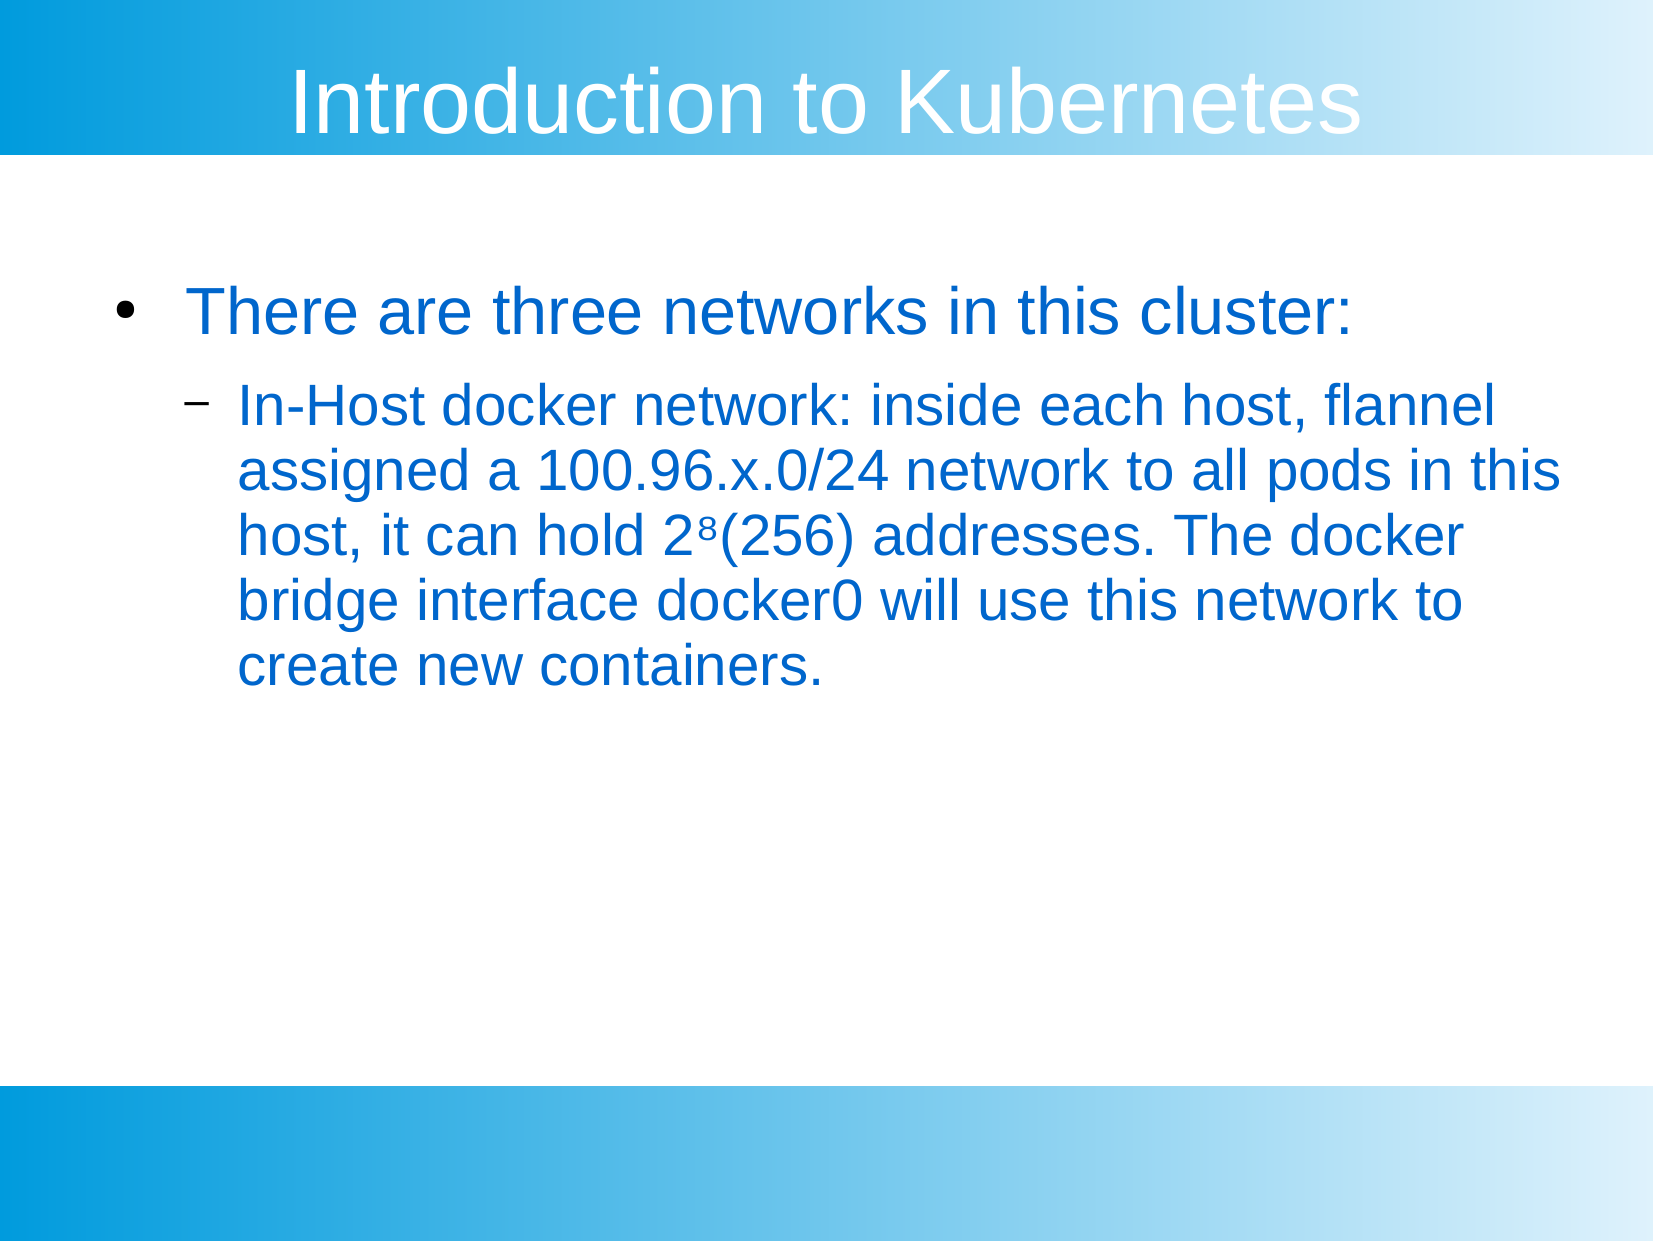

# Introduction to Kubernetes
 There are three networks in this cluster:
In-Host docker network: inside each host, flannel assigned a 100.96.x.0/24 network to all pods in this host, it can hold 2⁸(256) addresses. The docker bridge interface docker0 will use this network to create new containers.